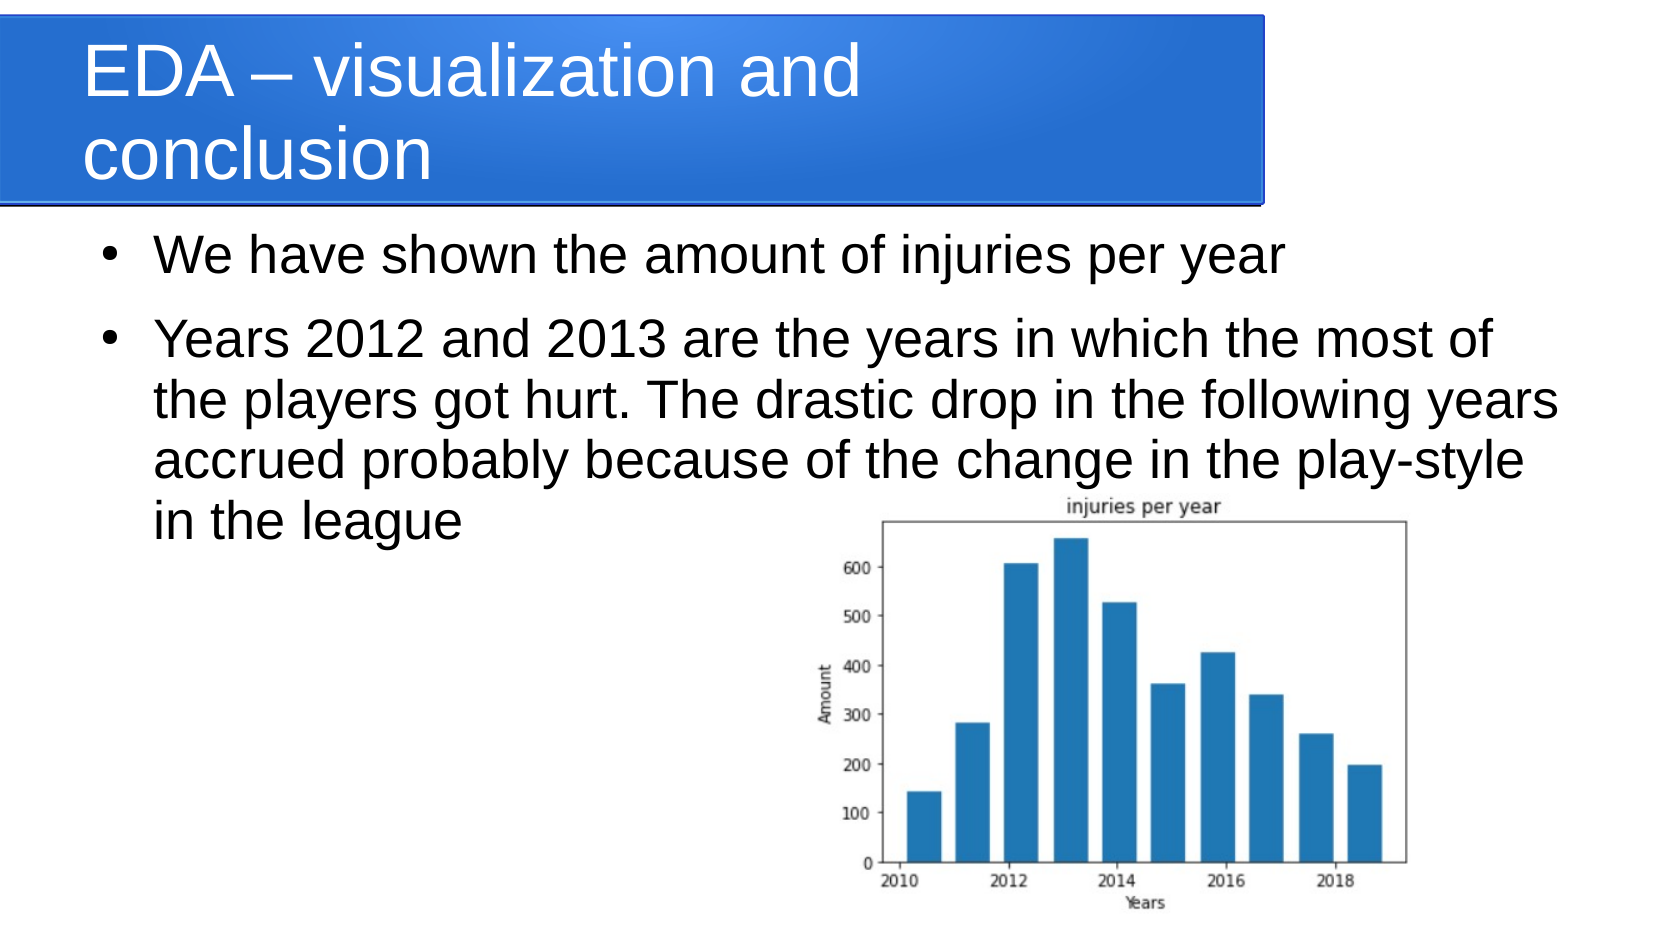

# EDA – visualization and conclusion
We have shown the amount of injuries per year
Years 2012 and 2013 are the years in which the most of the players got hurt. The drastic drop in the following years accrued probably because of the change in the play-style in the league